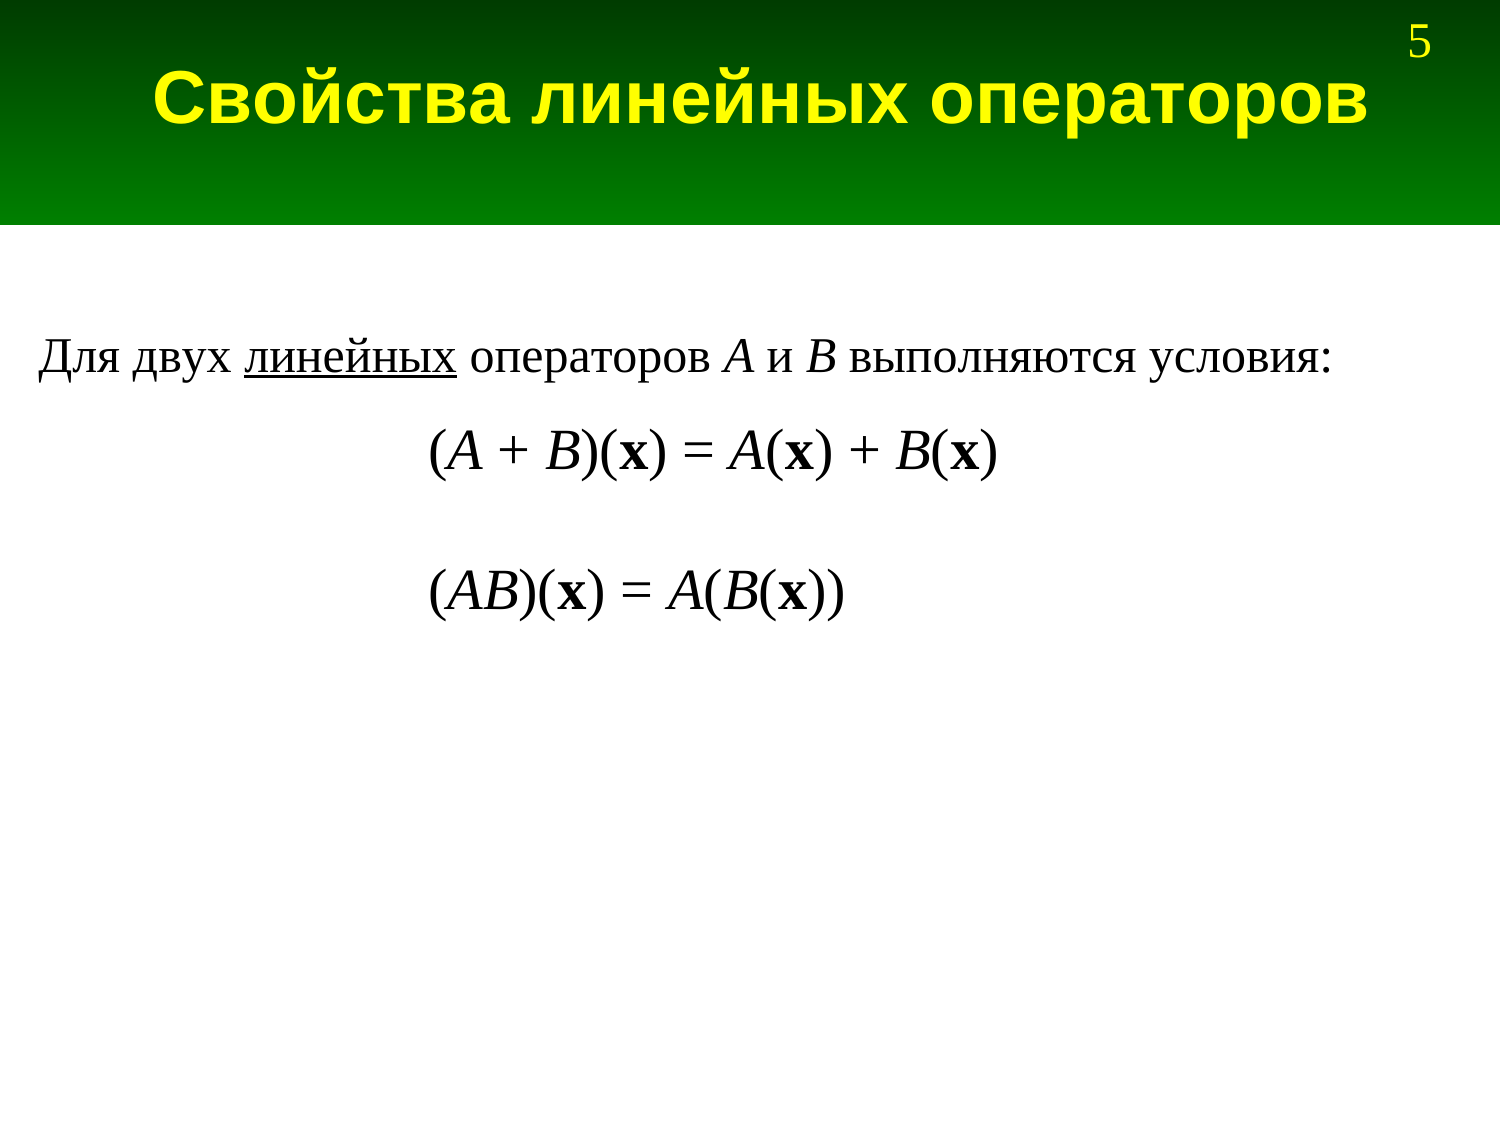

# Свойства линейных операторов
Для двух линейных операторов A и B выполняются условия:
(A + B)(x) = A(x) + B(x)
(AB)(x) = A(B(x))